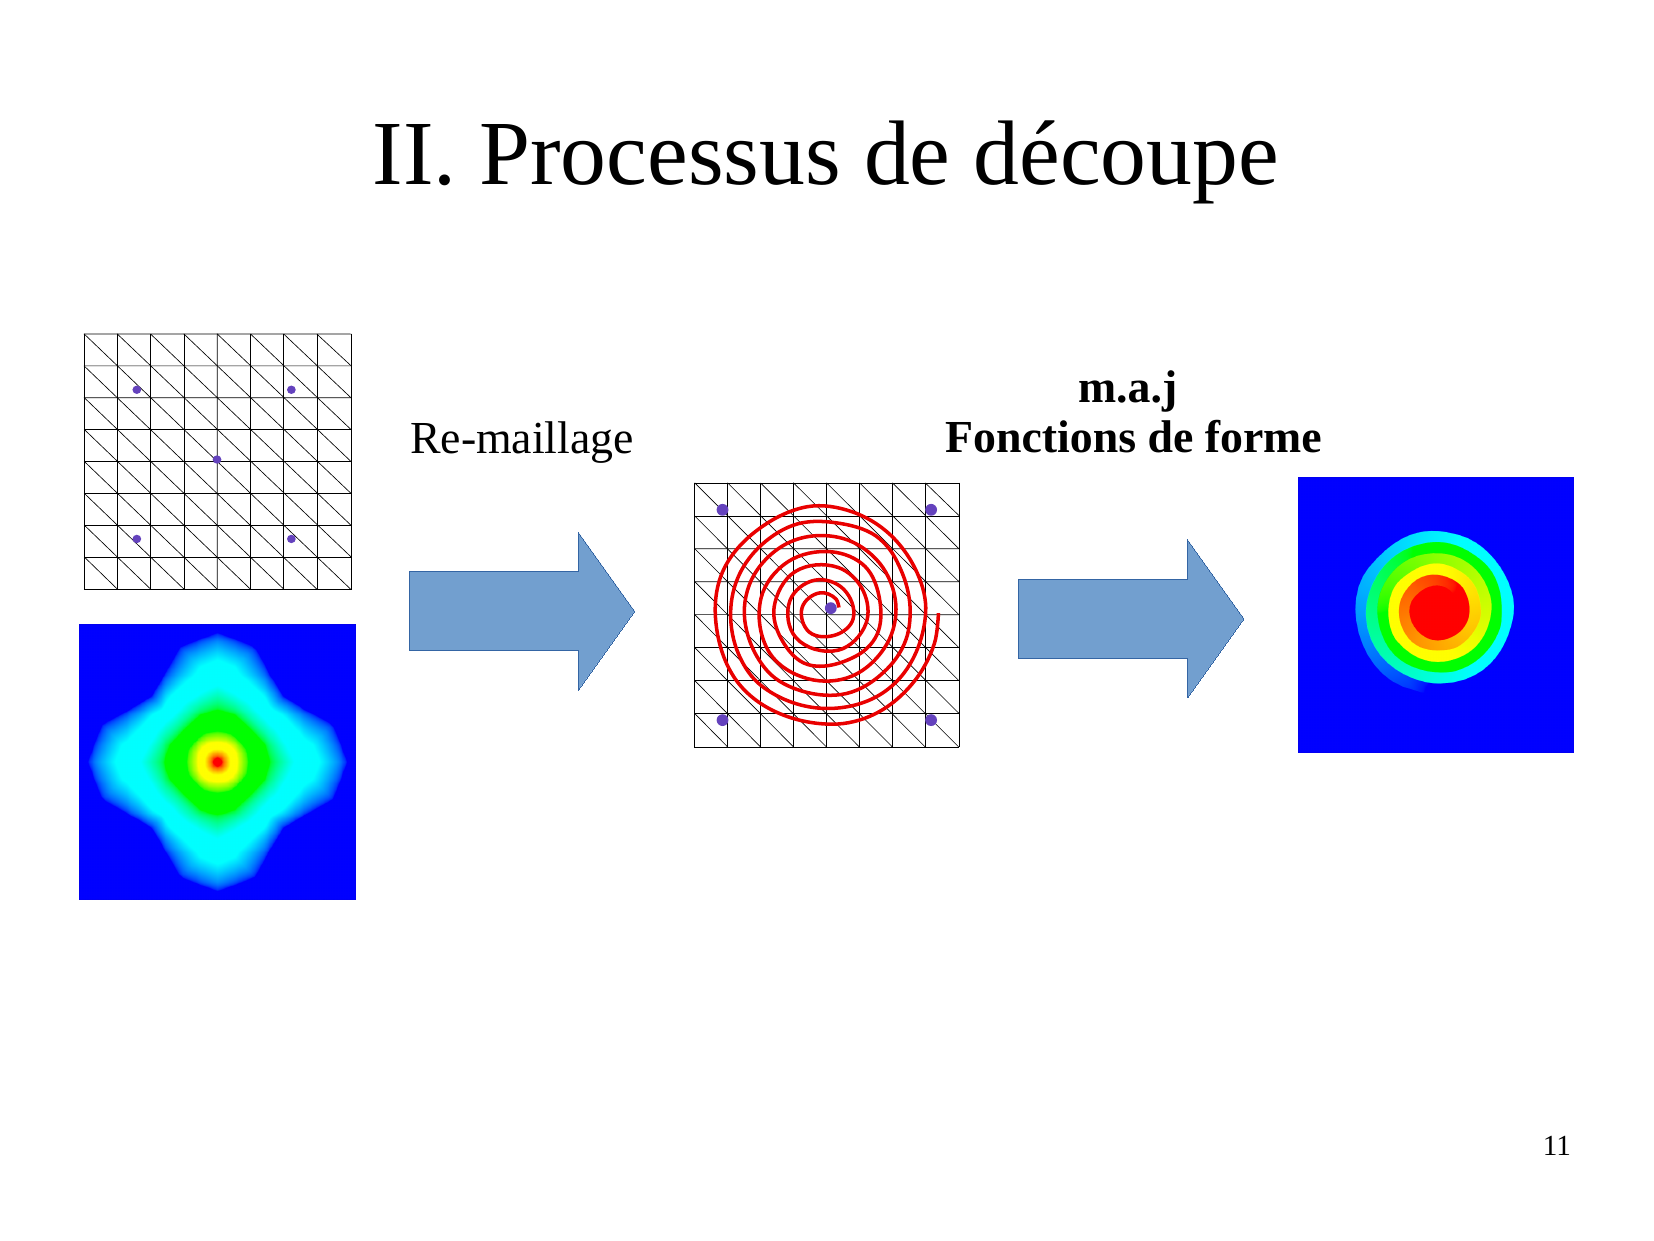

# II. Processus de découpe
m.a.j
 Fonctions de forme
Re-maillage
11